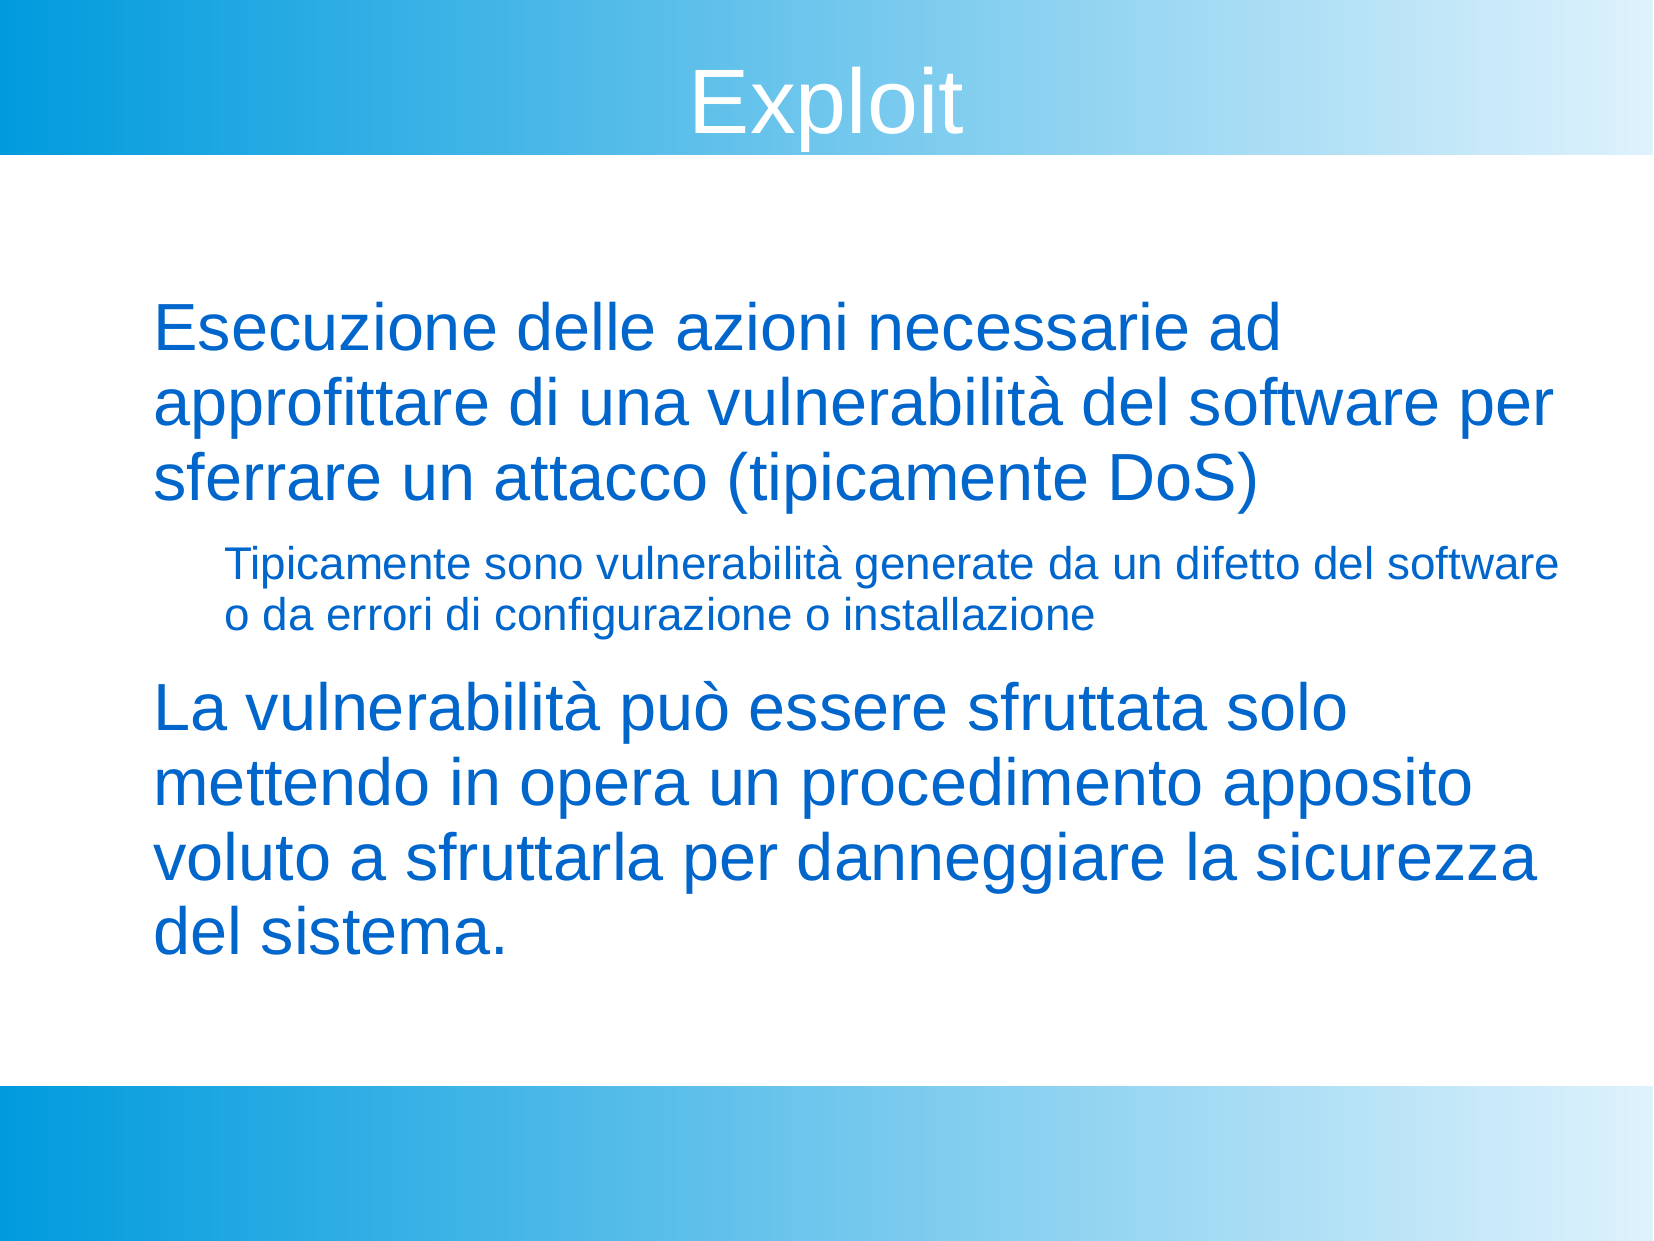

# Exploit
Esecuzione delle azioni necessarie ad approfittare di una vulnerabilità del software per sferrare un attacco (tipicamente DoS)
Tipicamente sono vulnerabilità generate da un difetto del software o da errori di configurazione o installazione
La vulnerabilità può essere sfruttata solo mettendo in opera un procedimento apposito voluto a sfruttarla per danneggiare la sicurezza del sistema.